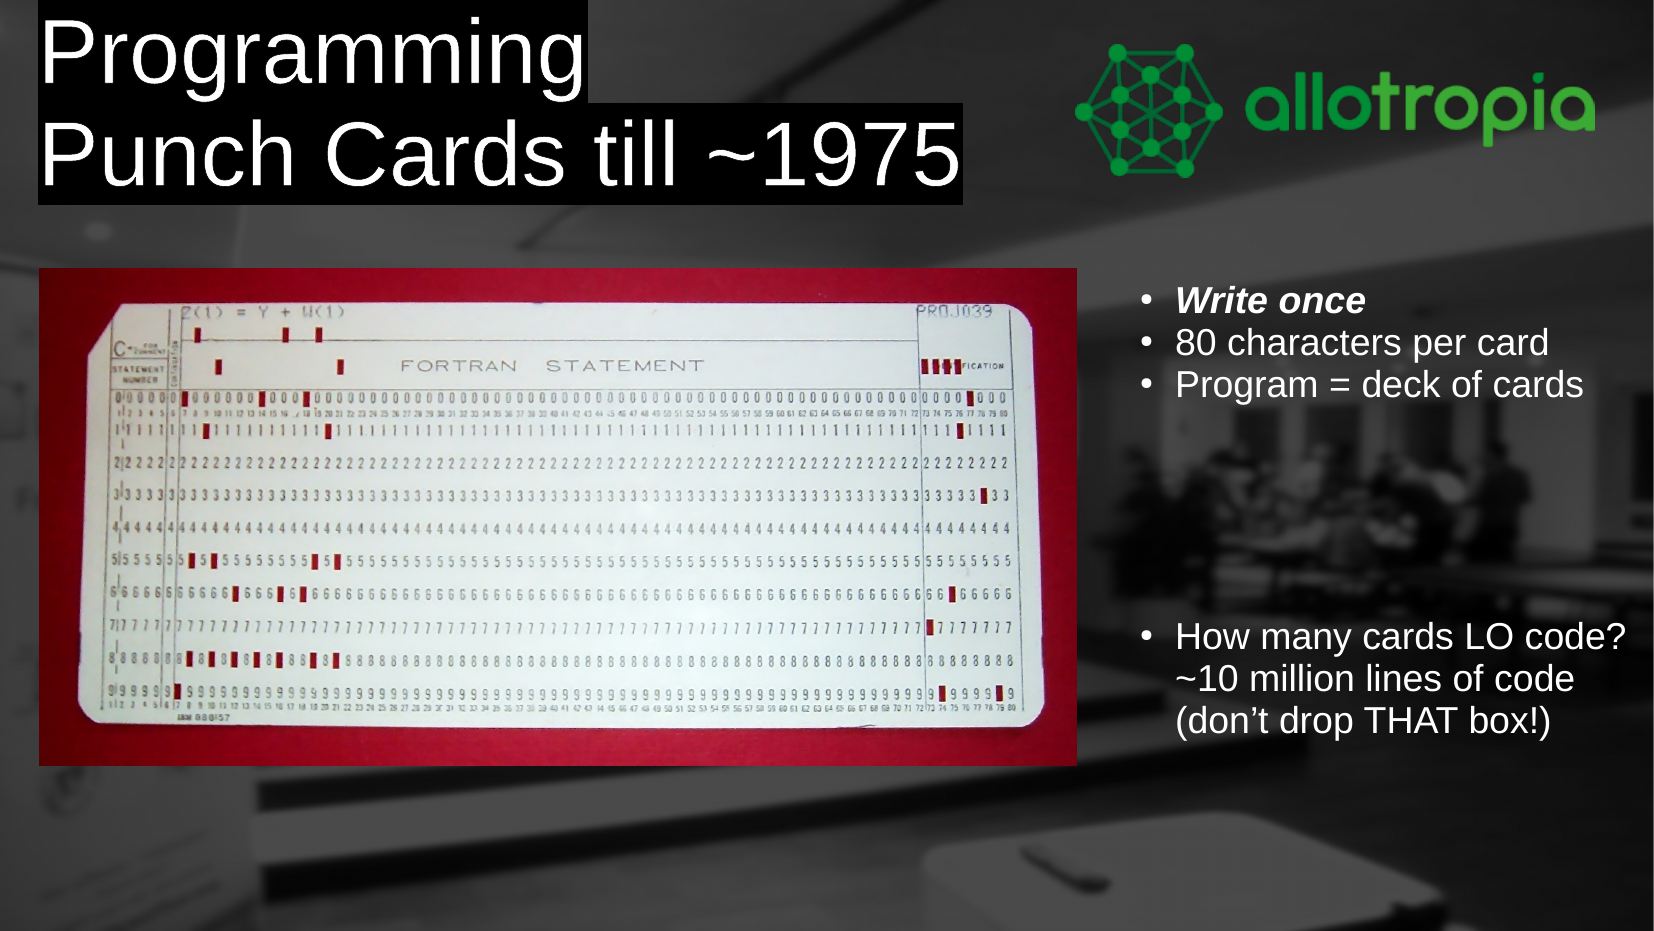

# Programming Punch Cards till ~1975
Write once
80 characters per card
Program = deck of cards
How many cards LO code?
~10 million lines of code
(don’t drop THAT box!)